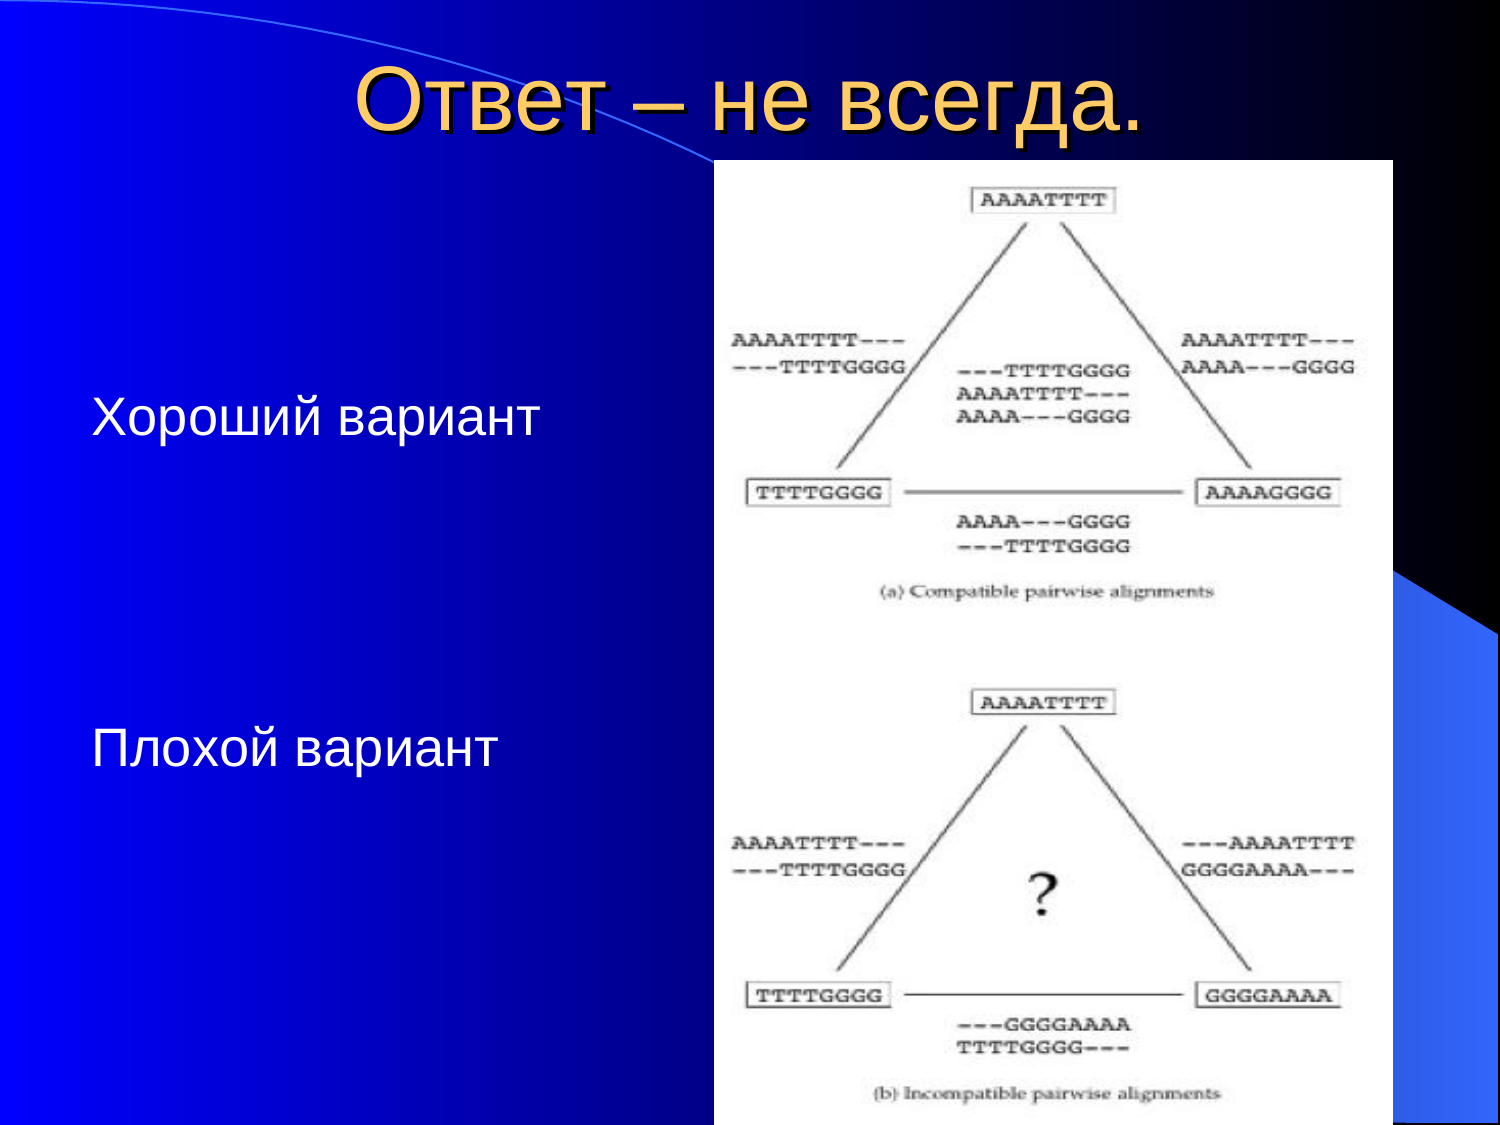

# Ответ – не всегда.
Хороший вариант
Плохой вариант